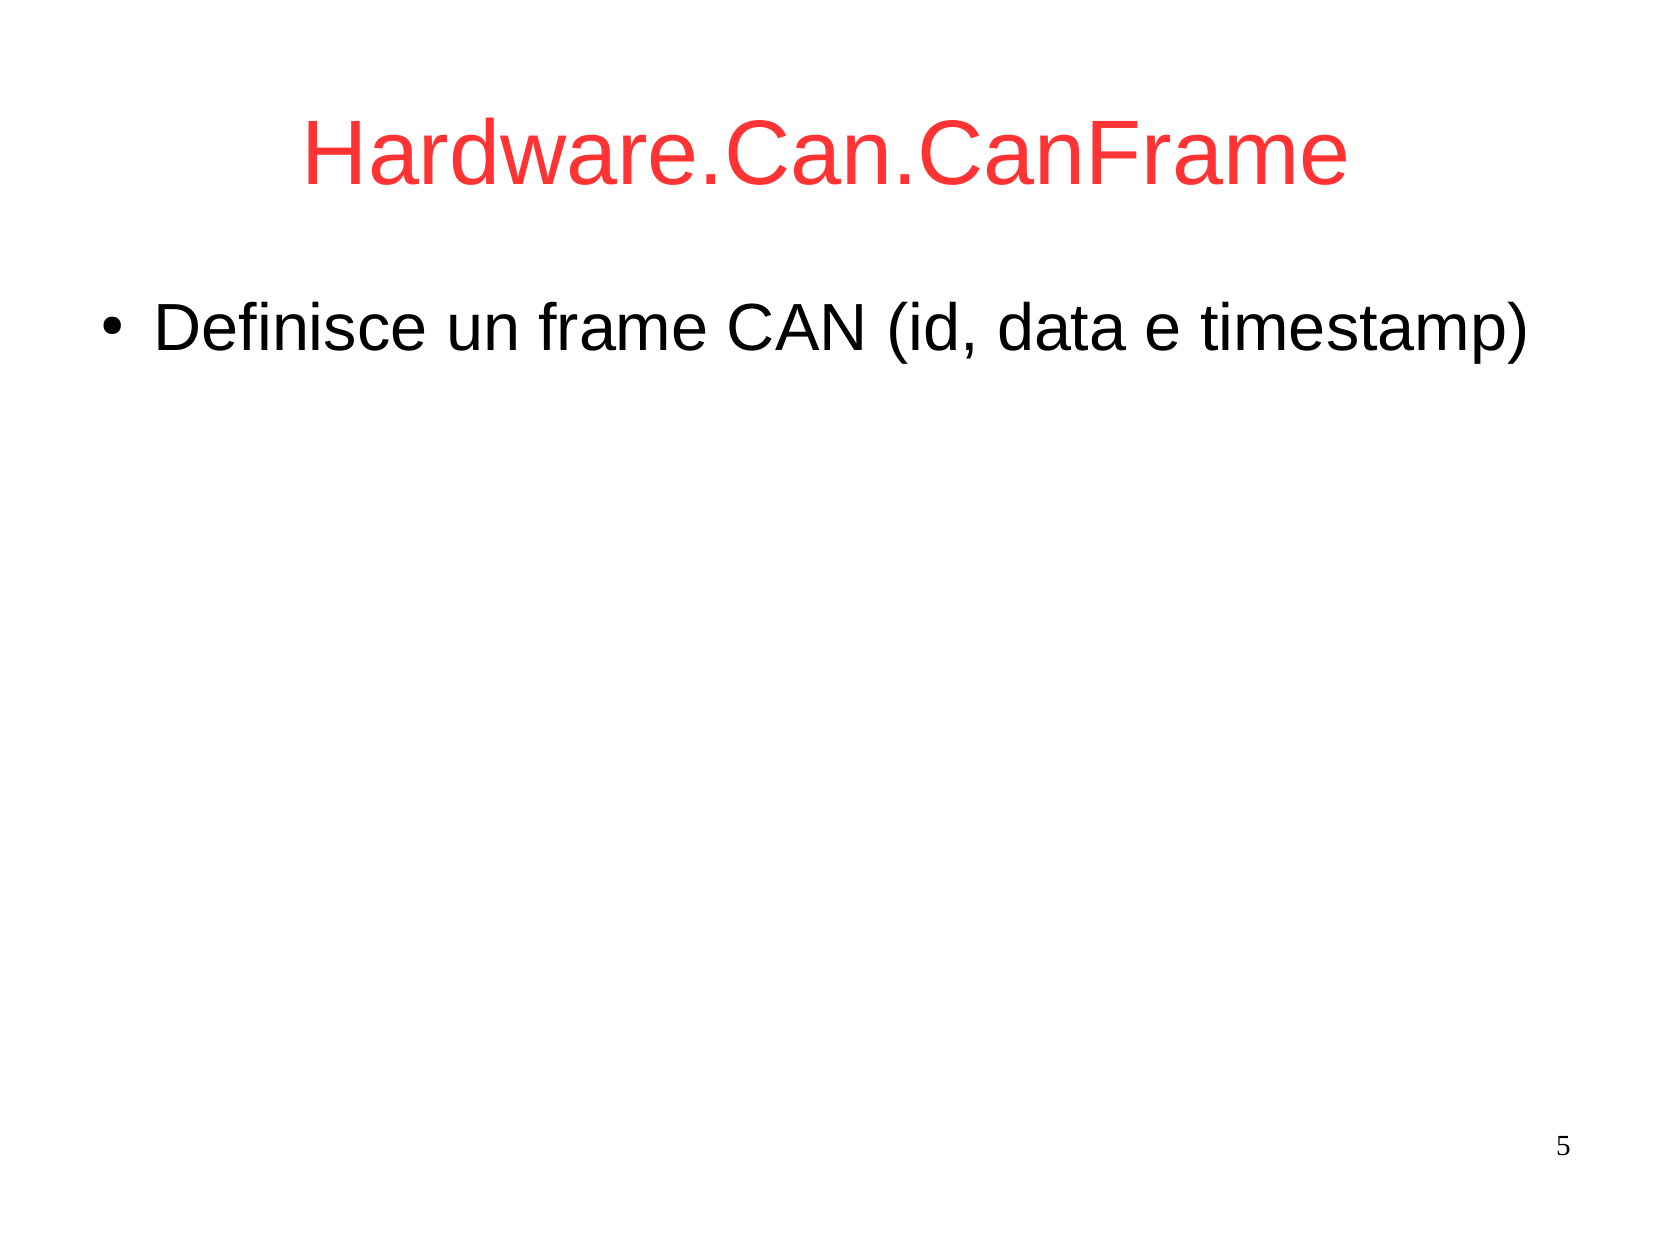

# Hardware.Can.CanFrame
Definisce un frame CAN (id, data e timestamp)
5